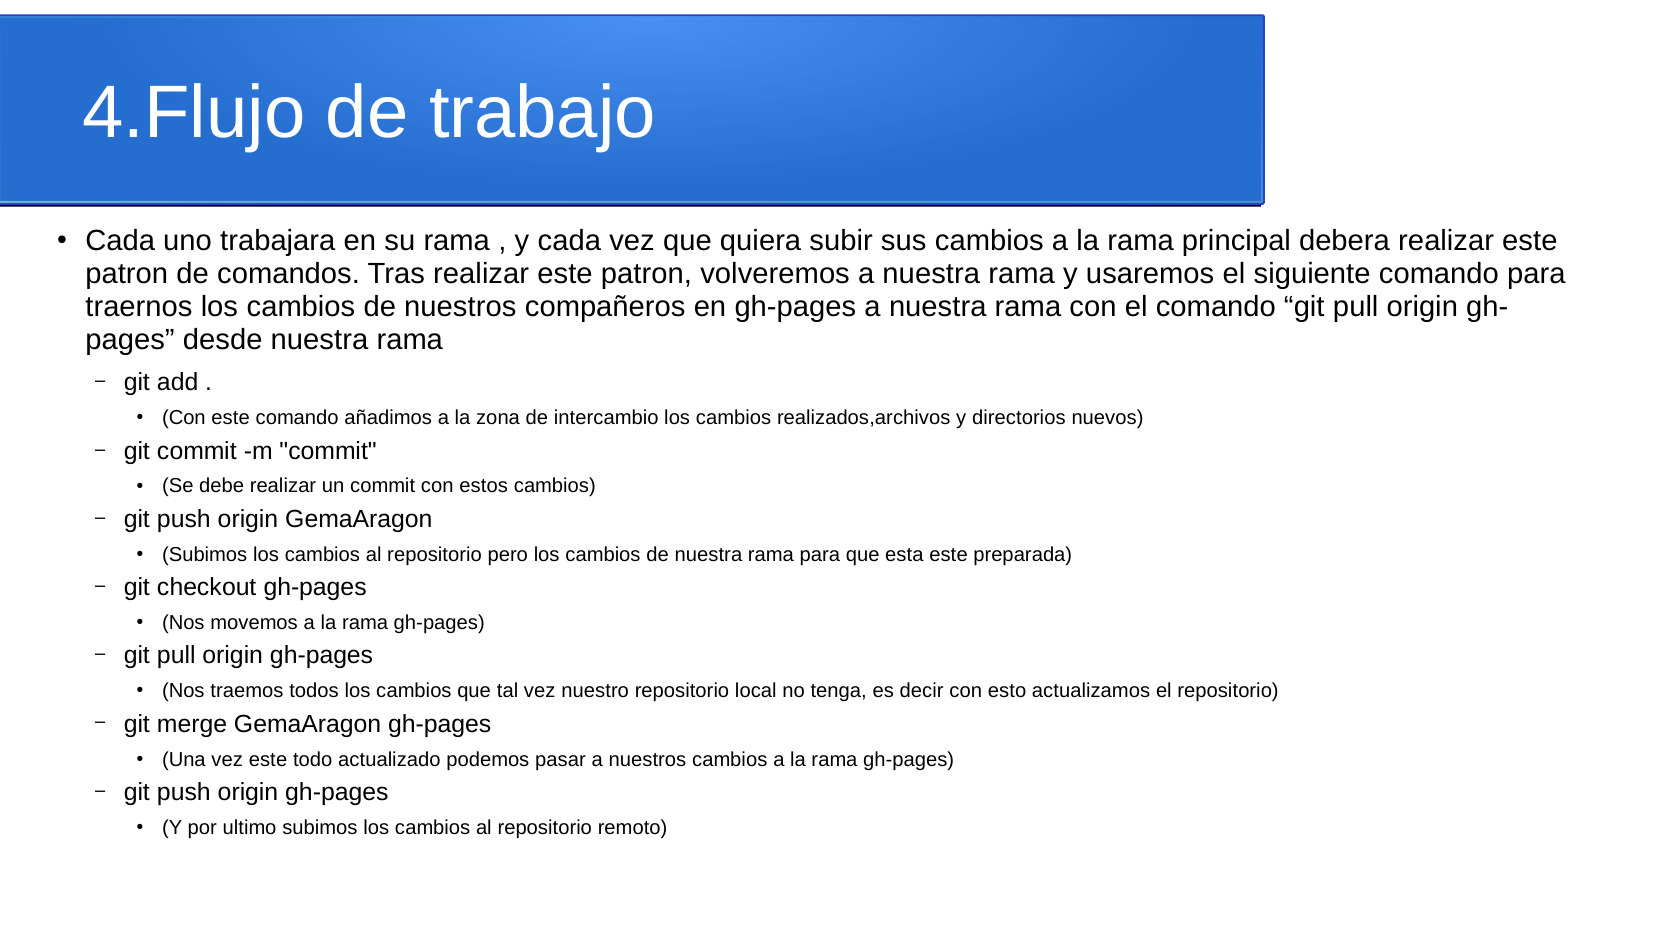

# 4.Flujo de trabajo
Cada uno trabajara en su rama , y cada vez que quiera subir sus cambios a la rama principal debera realizar este patron de comandos. Tras realizar este patron, volveremos a nuestra rama y usaremos el siguiente comando para traernos los cambios de nuestros compañeros en gh-pages a nuestra rama con el comando “git pull origin gh-pages” desde nuestra rama
git add .
(Con este comando añadimos a la zona de intercambio los cambios realizados,archivos y directorios nuevos)
git commit -m "commit"
(Se debe realizar un commit con estos cambios)
git push origin GemaAragon
(Subimos los cambios al repositorio pero los cambios de nuestra rama para que esta este preparada)
git checkout gh-pages
(Nos movemos a la rama gh-pages)
git pull origin gh-pages
(Nos traemos todos los cambios que tal vez nuestro repositorio local no tenga, es decir con esto actualizamos el repositorio)
git merge GemaAragon gh-pages
(Una vez este todo actualizado podemos pasar a nuestros cambios a la rama gh-pages)
git push origin gh-pages
(Y por ultimo subimos los cambios al repositorio remoto)